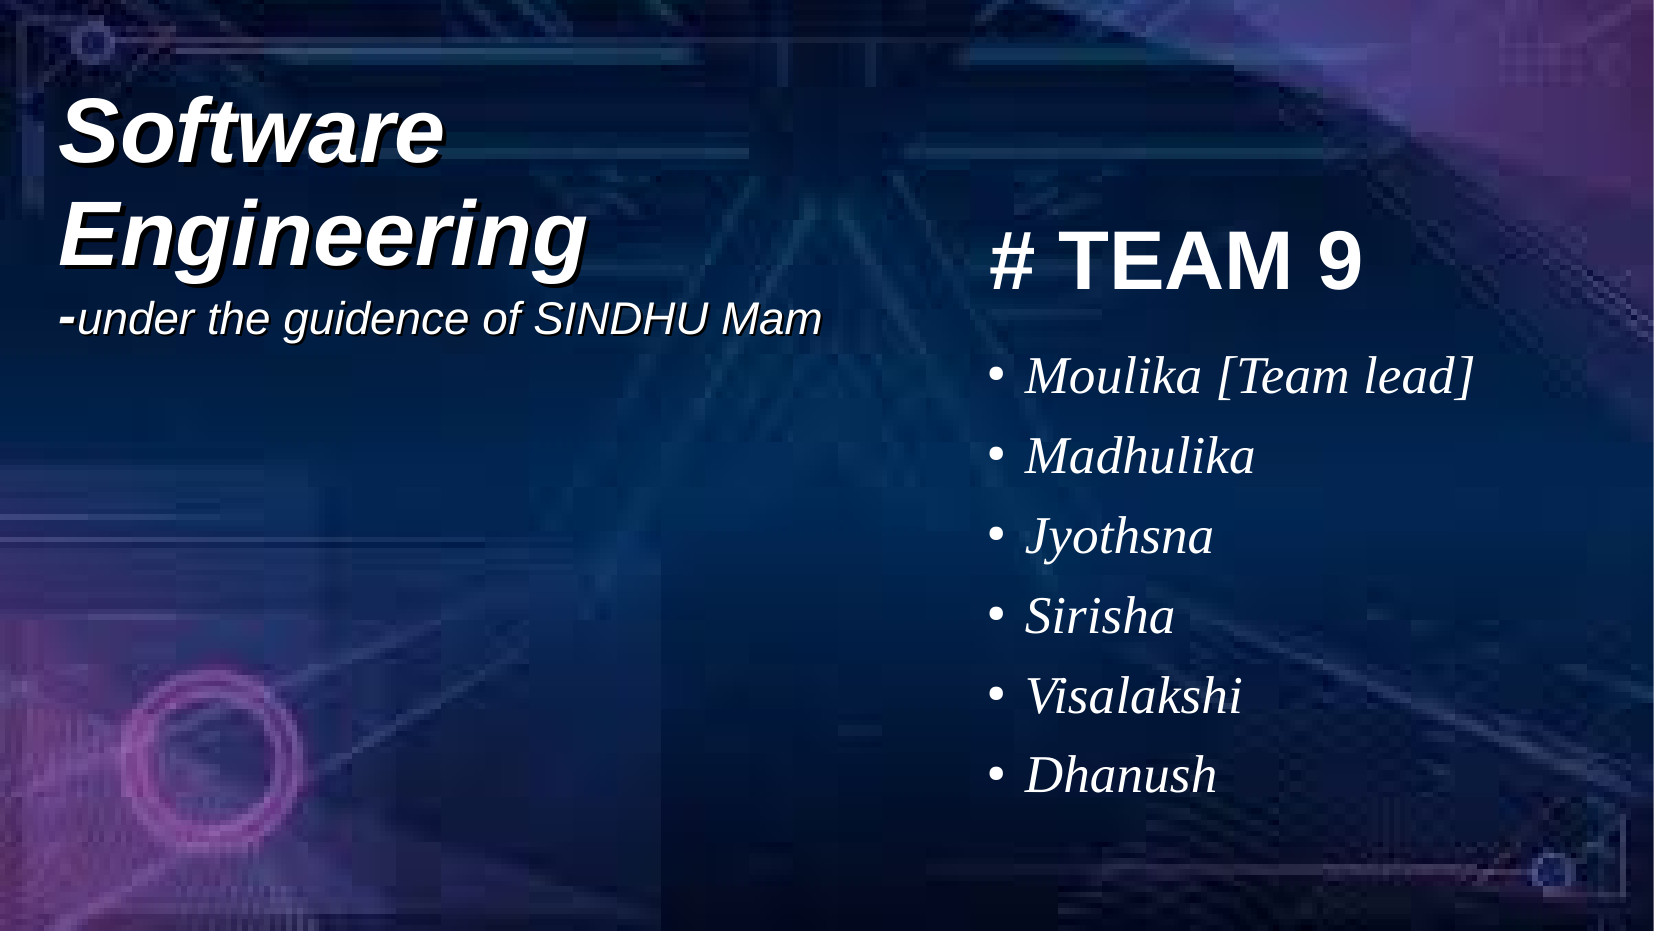

# Software Engineering -under the guidence of SINDHU Mam
# TEAM 9
Moulika [Team lead]
Madhulika
Jyothsna
Sirisha
Visalakshi
Dhanush